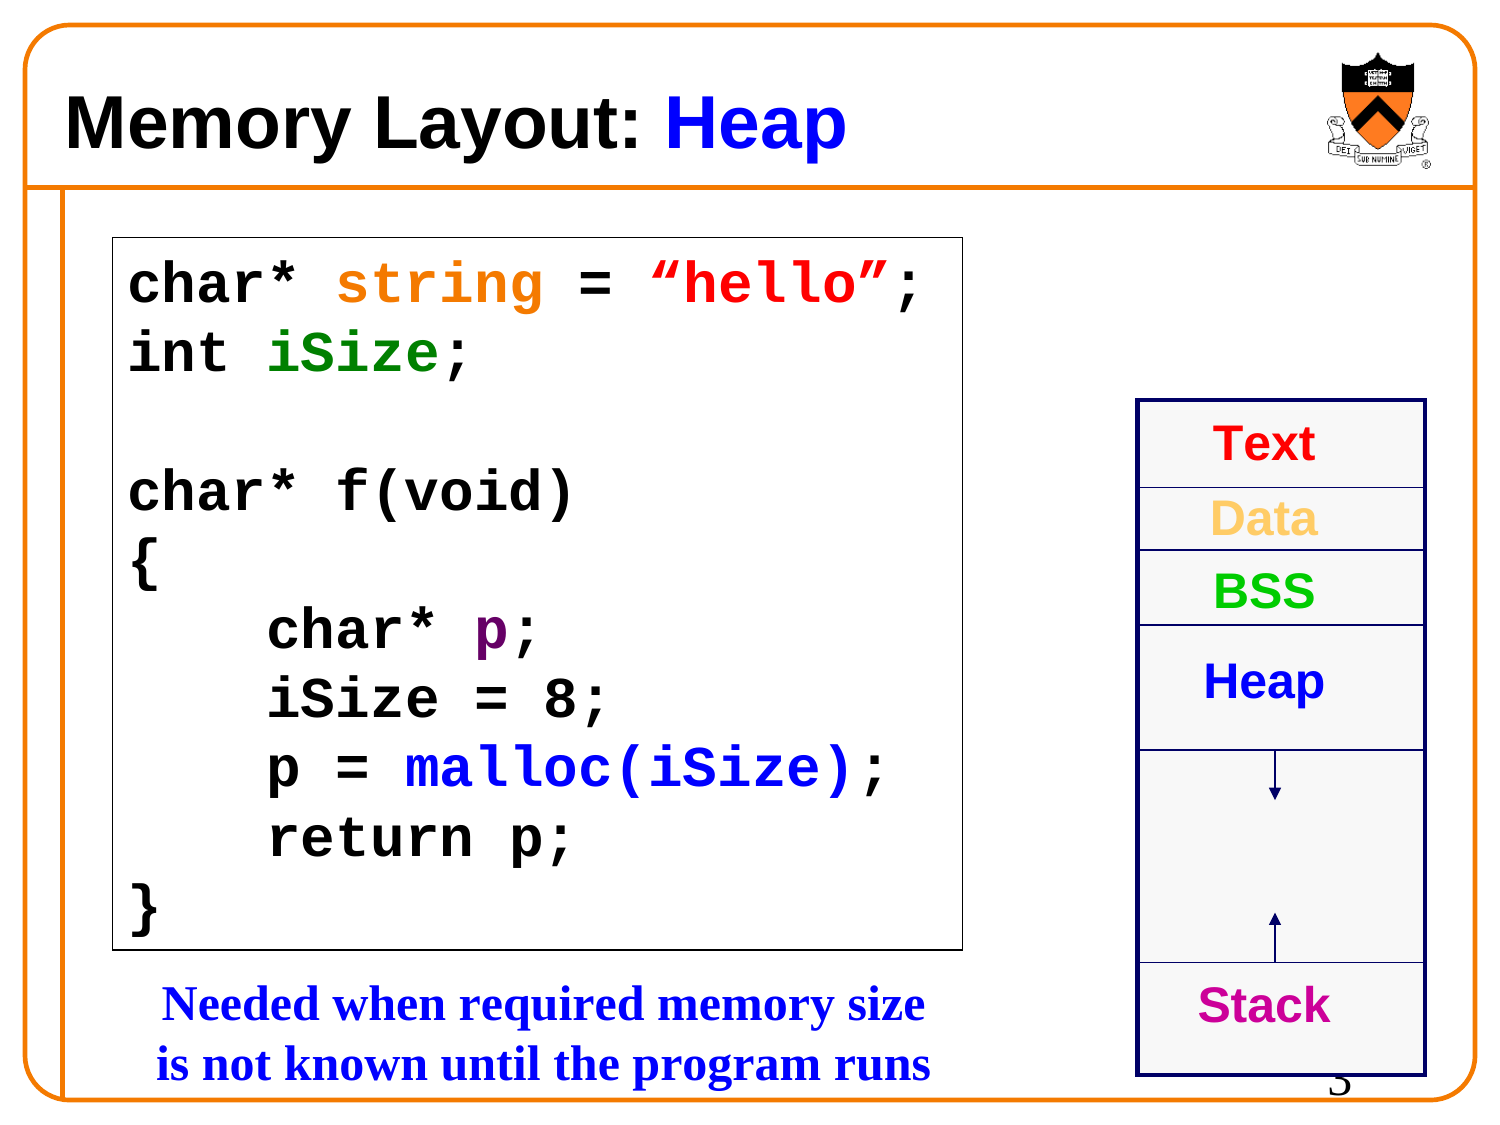

# Memory Layout: Heap
char* string = “hello”;
int iSize;
char* f(void)
{
 char* p;
 iSize = 8;
 p = malloc(iSize);
 return p;
}
Text
Data
BSS
Heap
Needed when required memory size is not known until the program runs
Stack
3